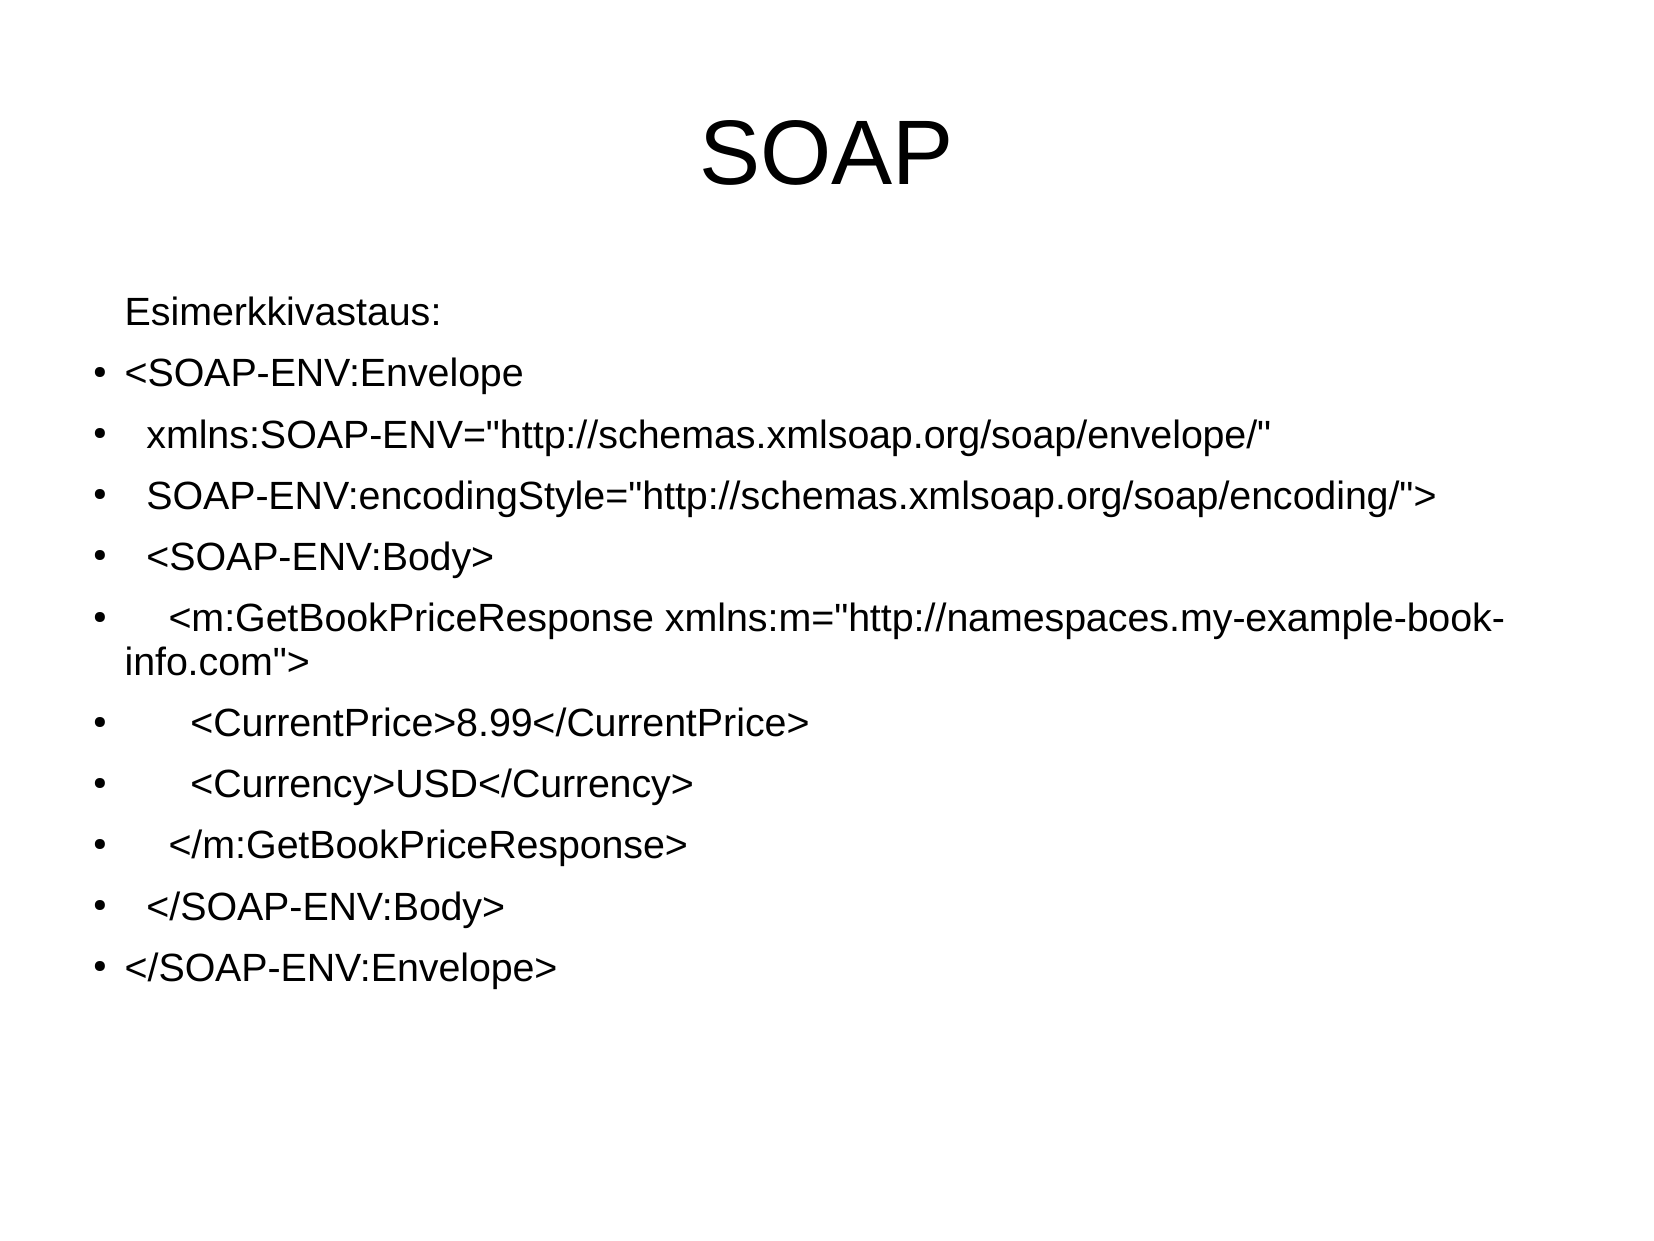

# SOAP
Esimerkkivastaus:
<SOAP-ENV:Envelope
 xmlns:SOAP-ENV="http://schemas.xmlsoap.org/soap/envelope/"
 SOAP-ENV:encodingStyle="http://schemas.xmlsoap.org/soap/encoding/">
 <SOAP-ENV:Body>
 <m:GetBookPriceResponse xmlns:m="http://namespaces.my-example-book-info.com">
 <CurrentPrice>8.99</CurrentPrice>
 <Currency>USD</Currency>
 </m:GetBookPriceResponse>
 </SOAP-ENV:Body>
</SOAP-ENV:Envelope>